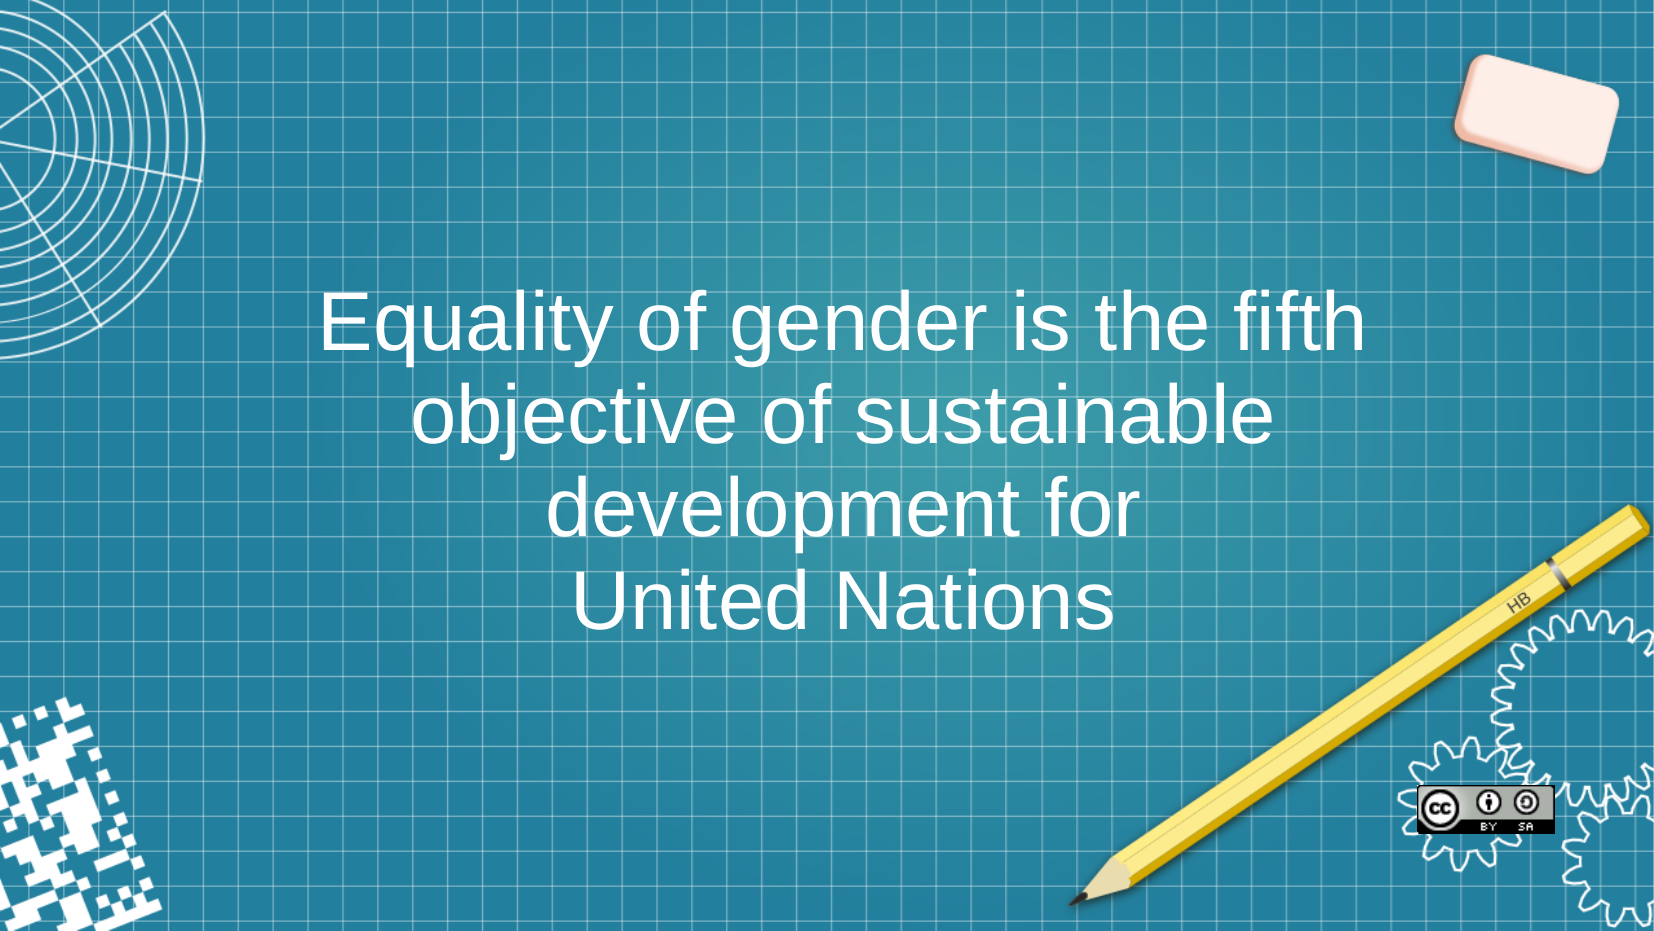

# Equality of gender is the fifth objective of sustainable development for United Nations